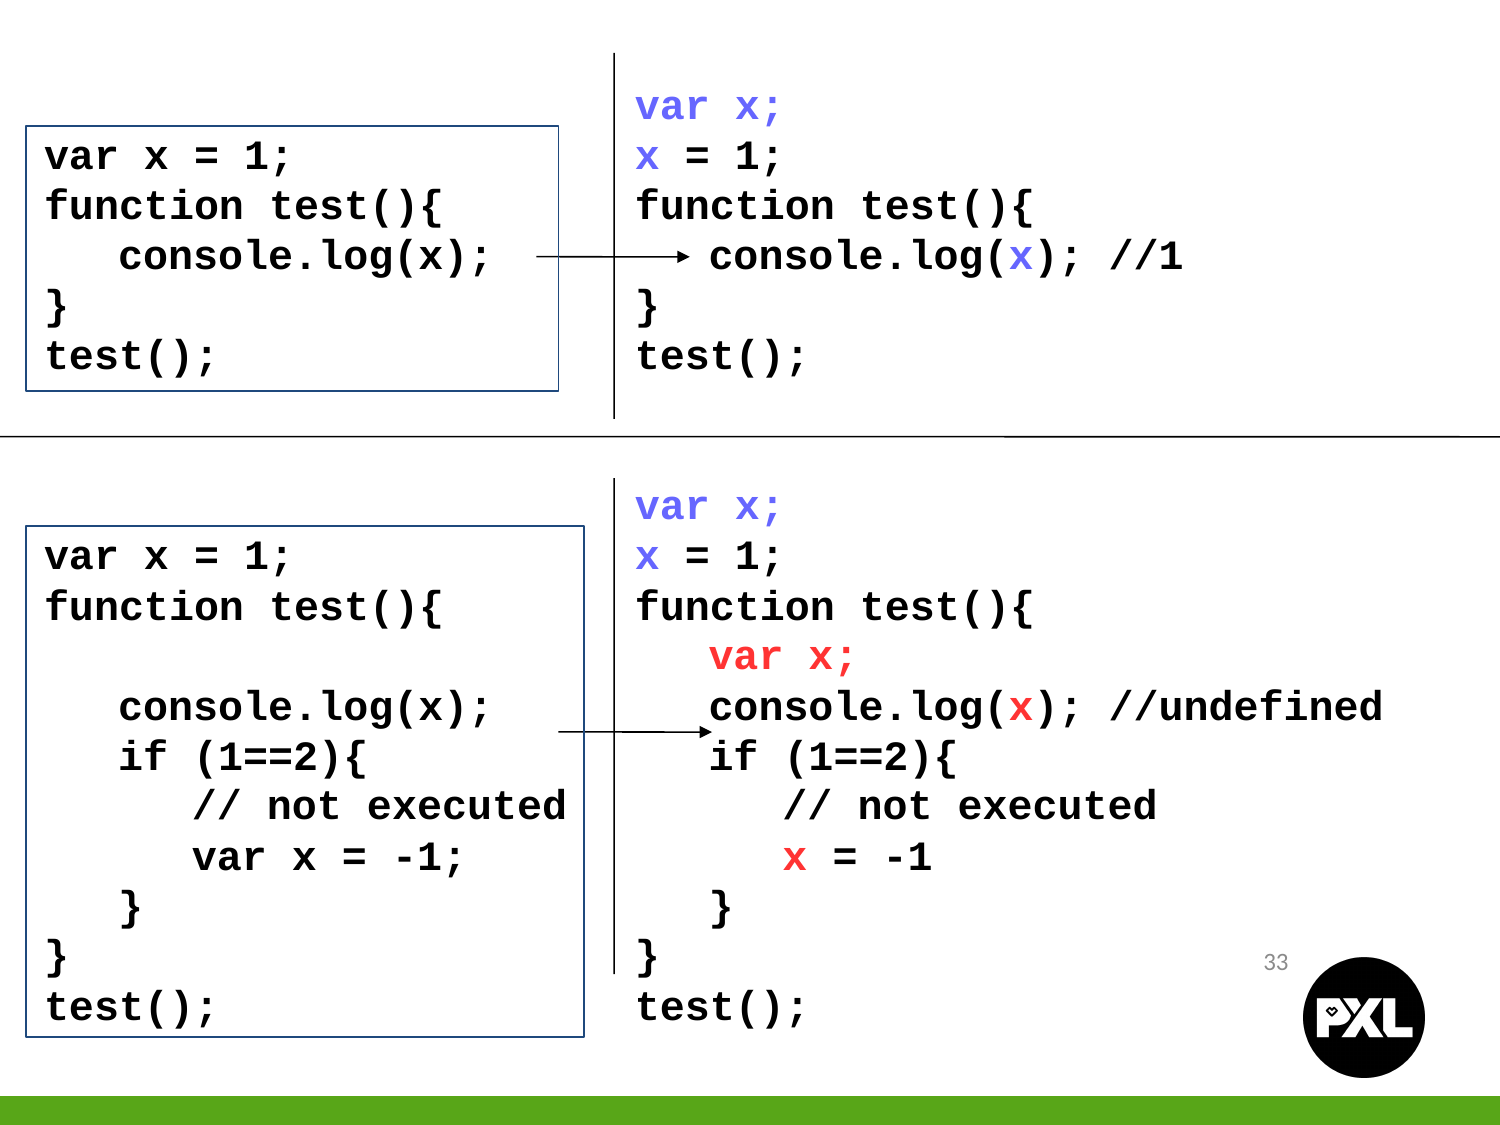

var x;
var x = 1;					x = 1;
function test(){			function test(){
	console.log(x); 			console.log(x); //1
}								}
test();						test();
								var x;
var x = 1;					x = 1;
function test(){			function test(){
									var x;
	console.log(x);			console.log(x); //undefined
	if (1==2){					if (1==2){
		// not executed			// not executed
		var x = -1;					x = -1
	}								}
}								}
test();						test();